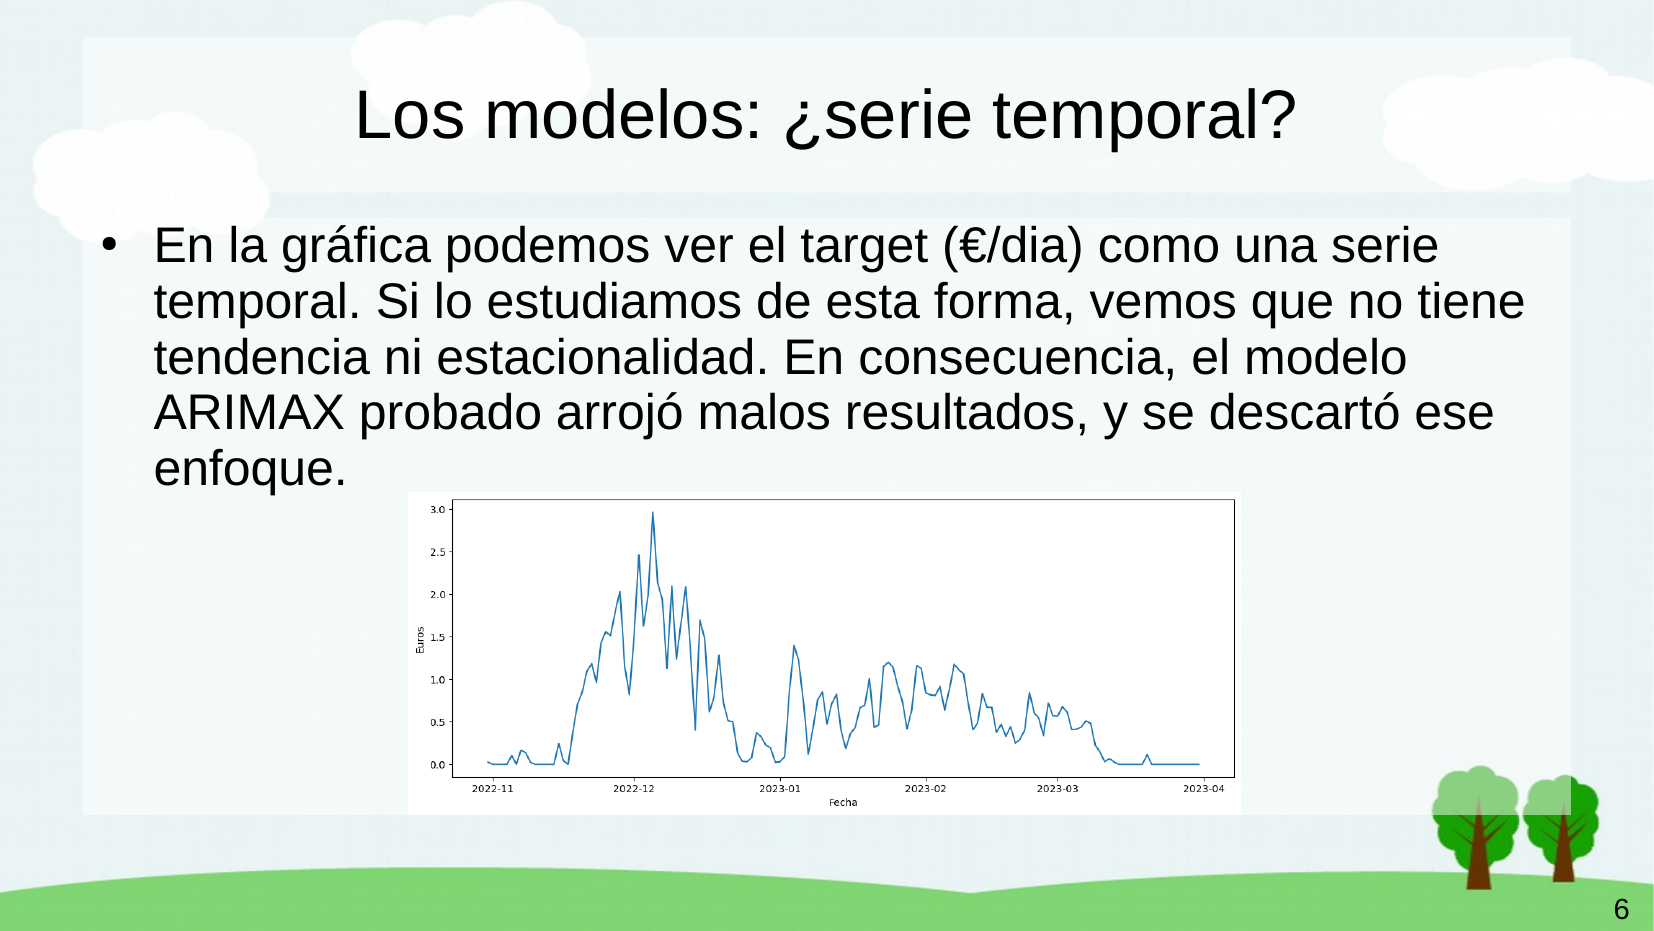

# Los modelos: ¿serie temporal?
En la gráfica podemos ver el target (€/dia) como una serie temporal. Si lo estudiamos de esta forma, vemos que no tiene tendencia ni estacionalidad. En consecuencia, el modelo ARIMAX probado arrojó malos resultados, y se descartó ese enfoque.
6